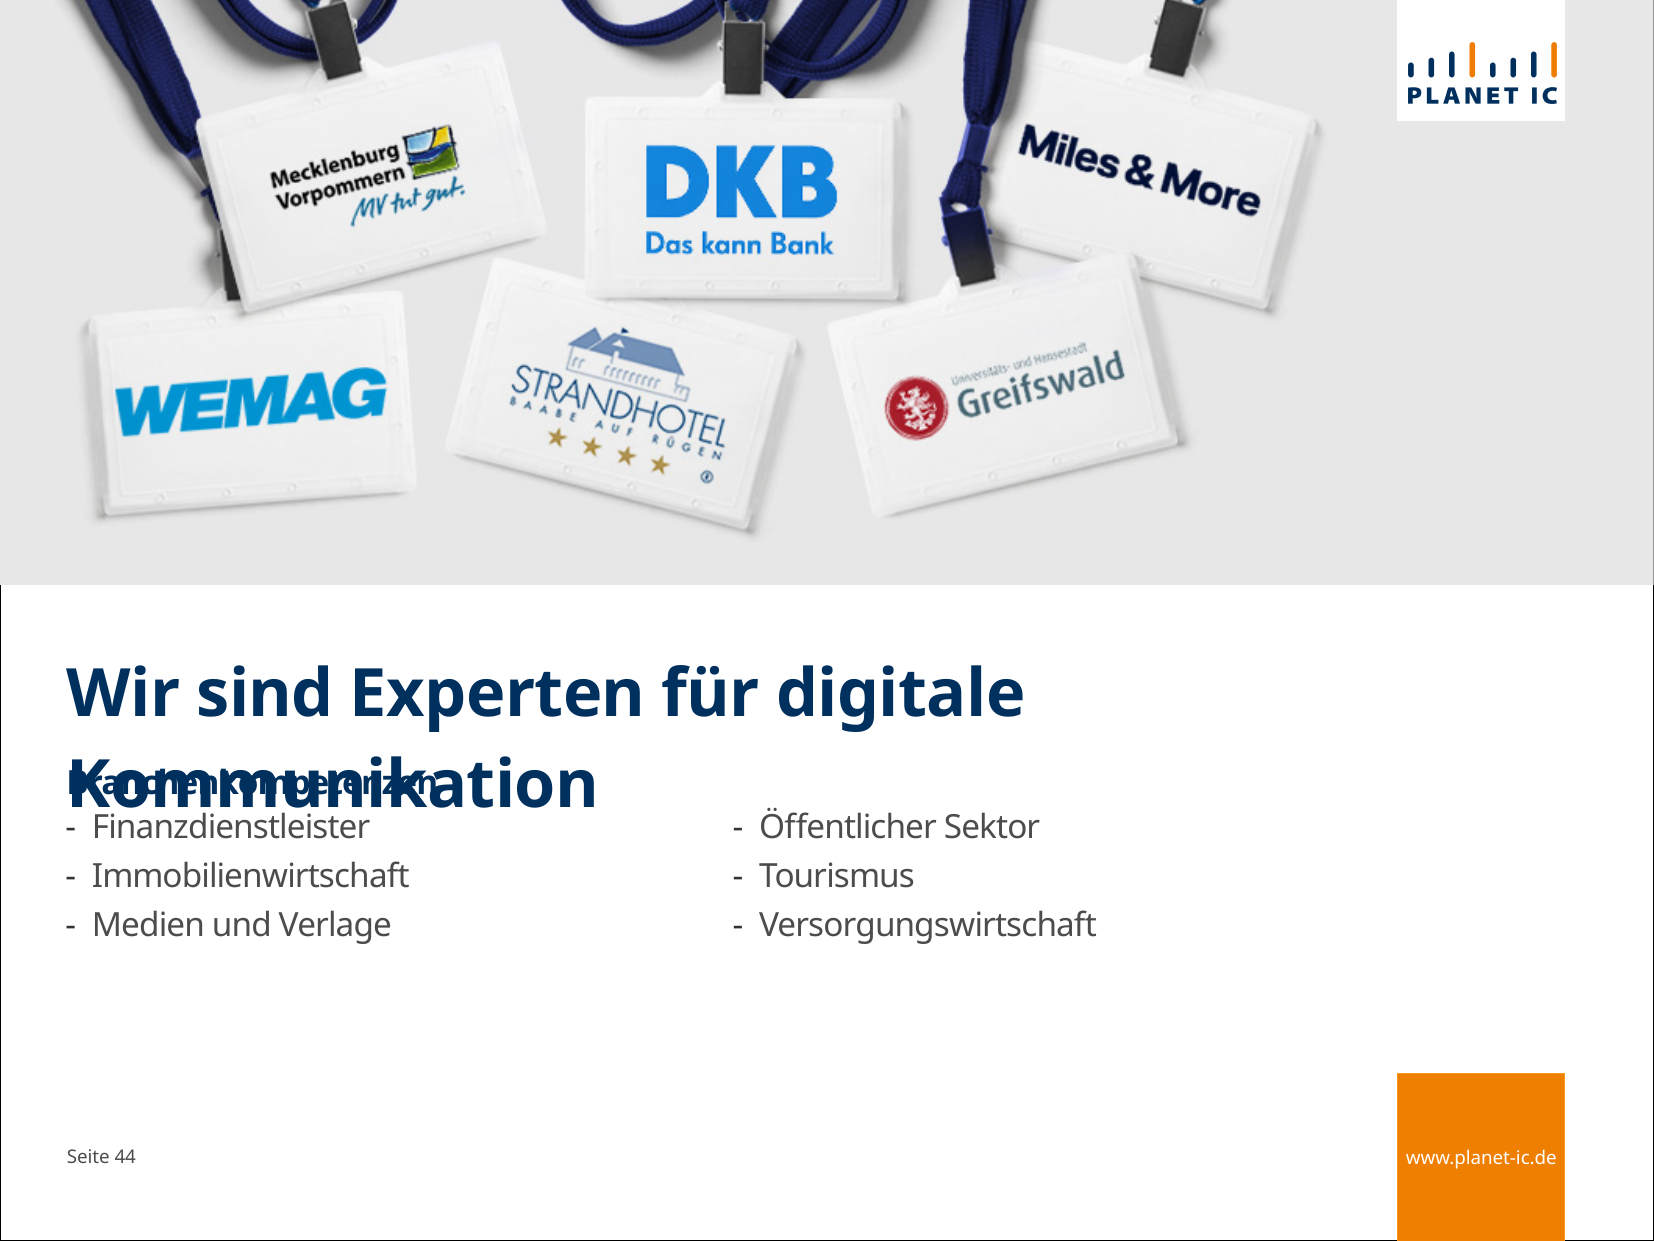

Branchenkompetenzen
Finanzdienstleister
Immobilienwirtschaft
Medien und Verlage
Öffentlicher Sektor
Tourismus
Versorgungswirtschaft